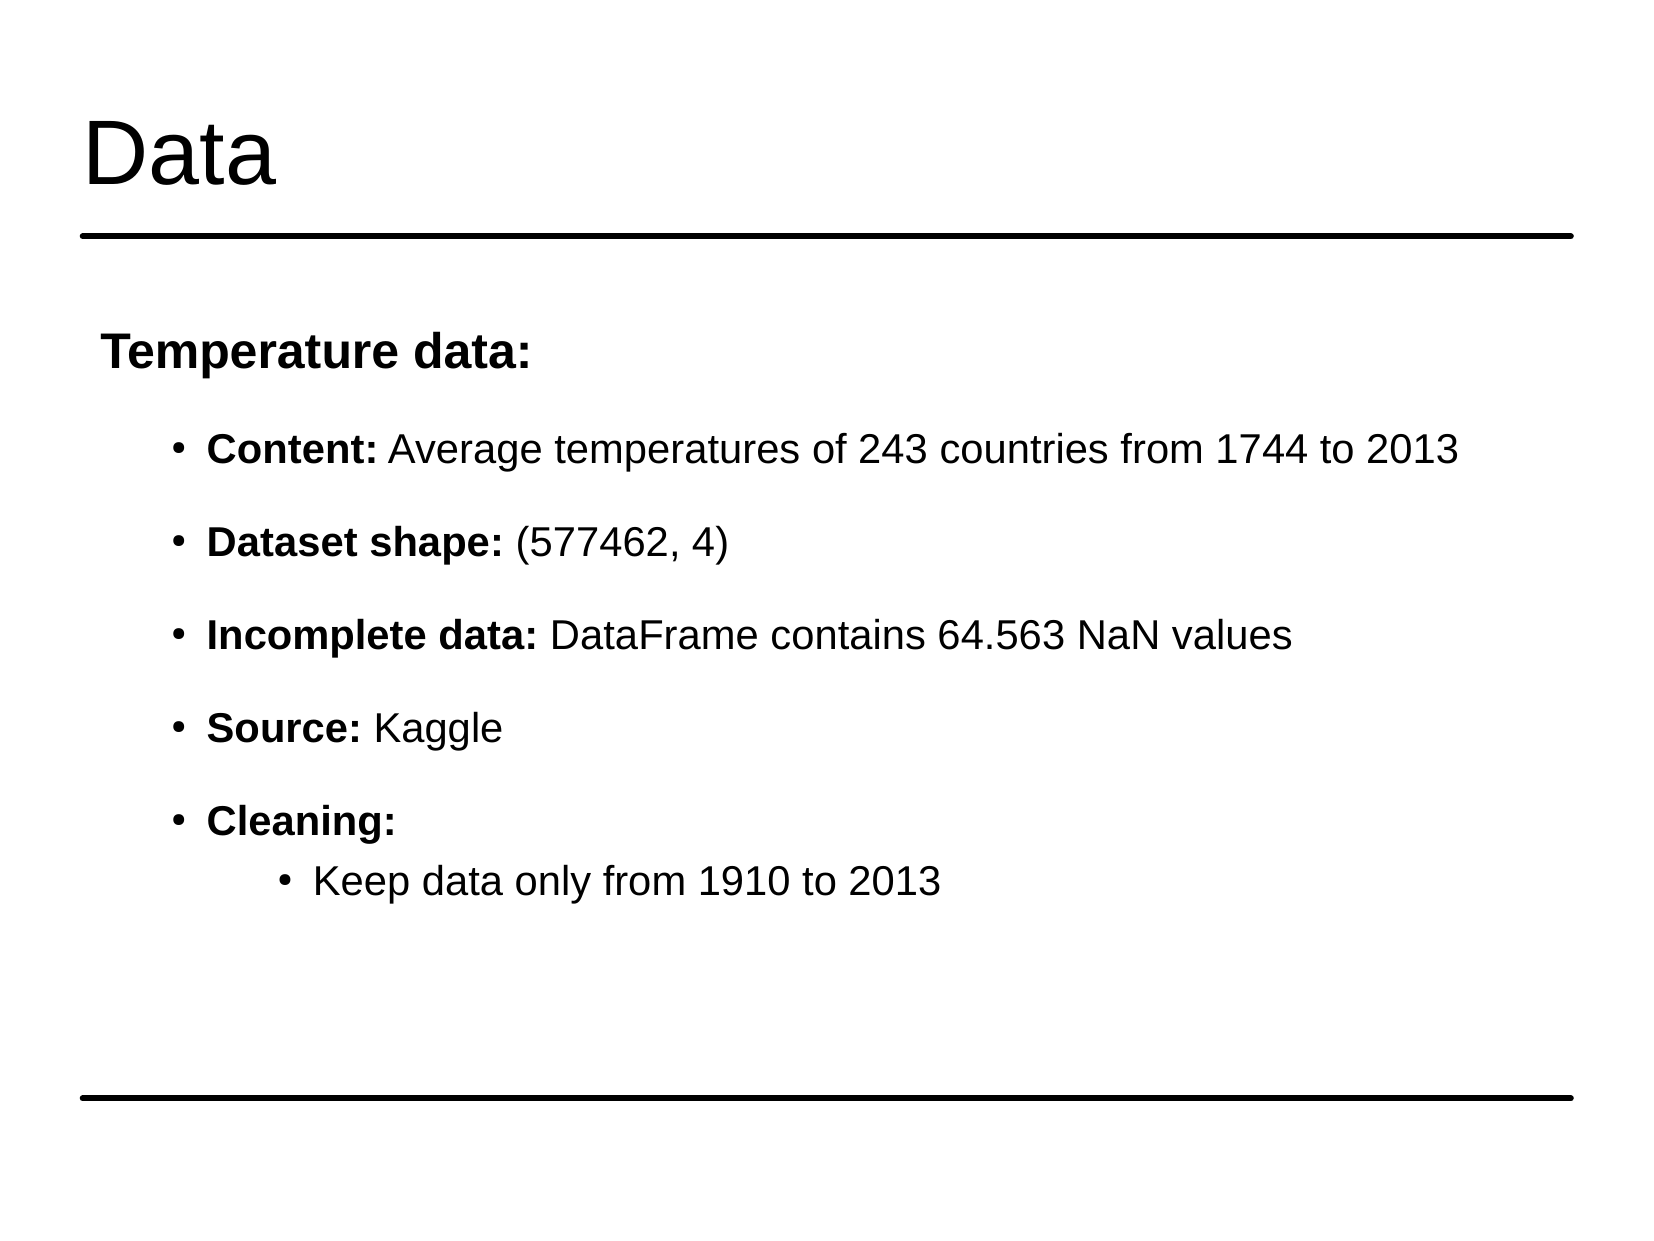

# Data
Temperature data:
Content: Average temperatures of 243 countries from 1744 to 2013
Dataset shape: (577462, 4)
Incomplete data: DataFrame contains 64.563 NaN values
Source: Kaggle
Cleaning:
Keep data only from 1910 to 2013